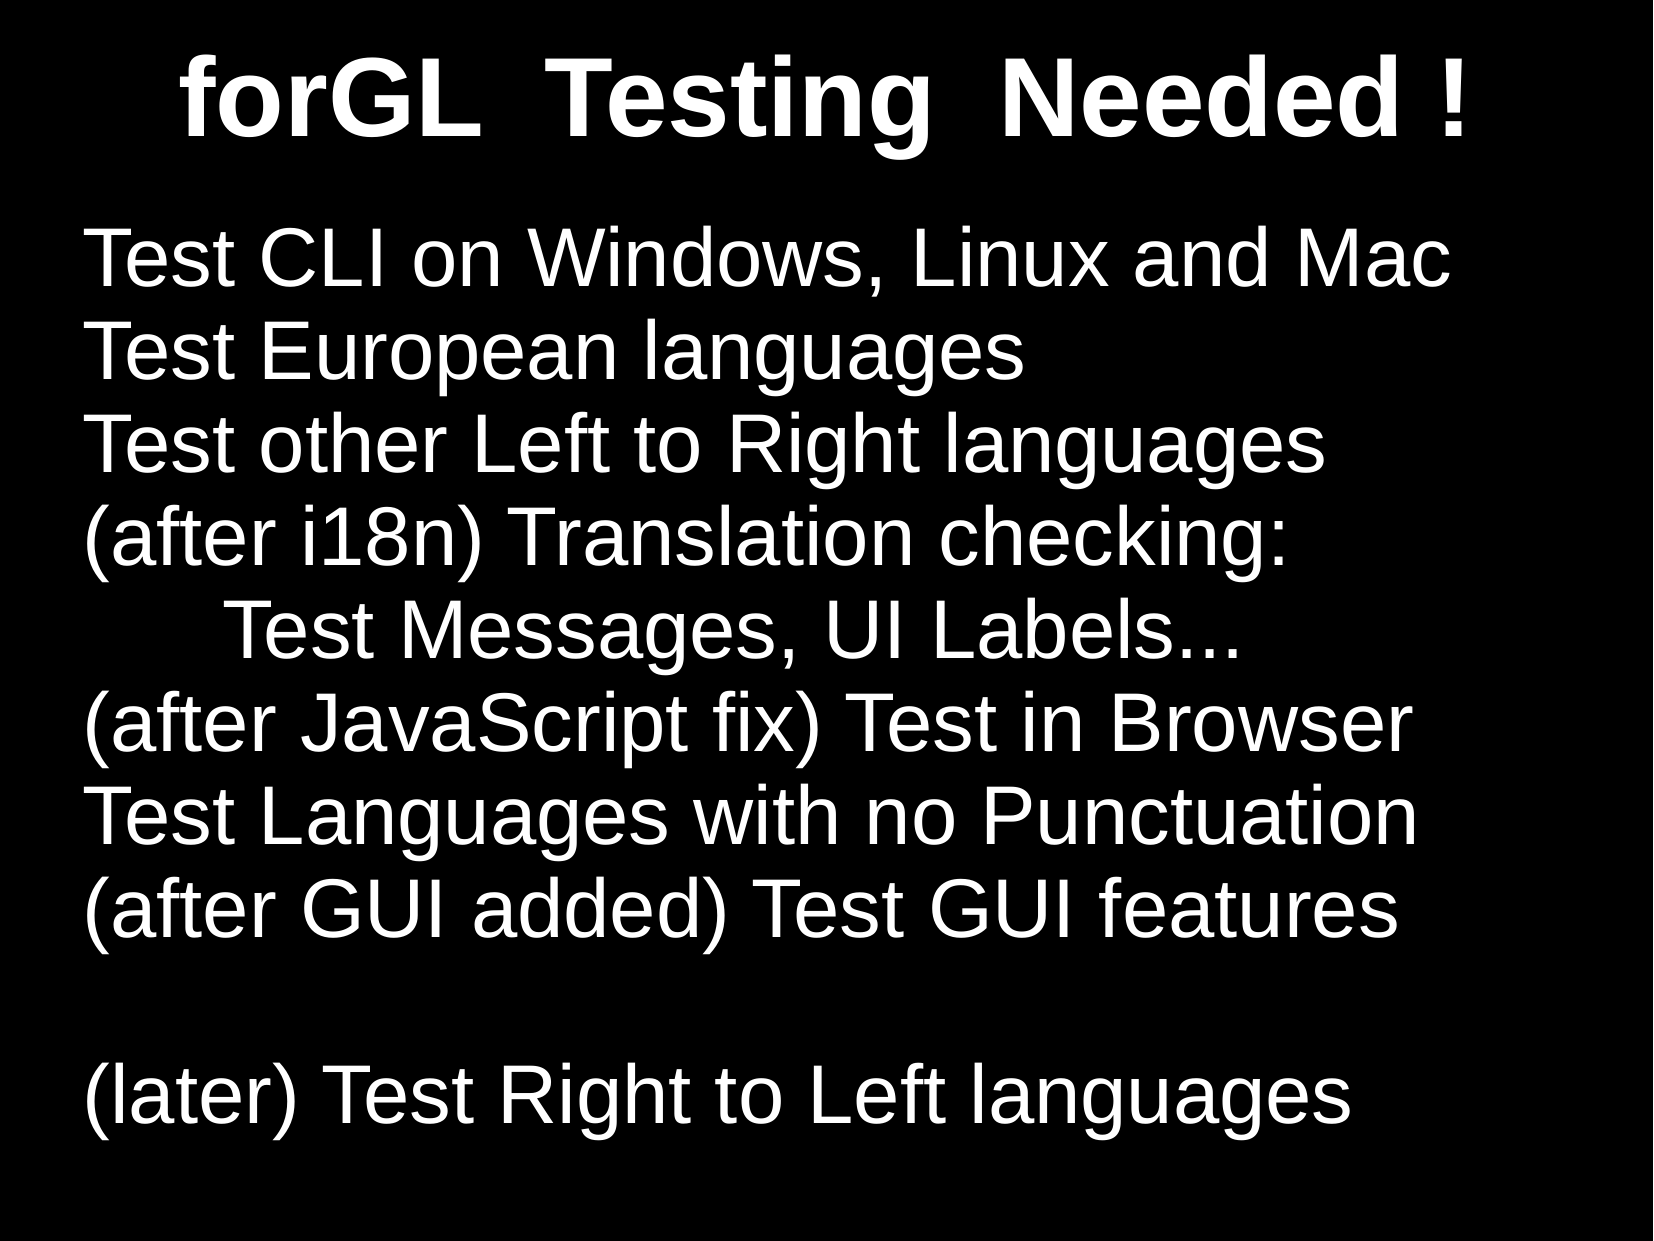

# forGL Testing Needed !
Test CLI on Windows, Linux and Mac
Test European languages
Test other Left to Right languages
(after i18n) Translation checking:
 Test Messages, UI Labels...
(after JavaScript fix) Test in Browser
Test Languages with no Punctuation
(after GUI added) Test GUI features
(later) Test Right to Left languages